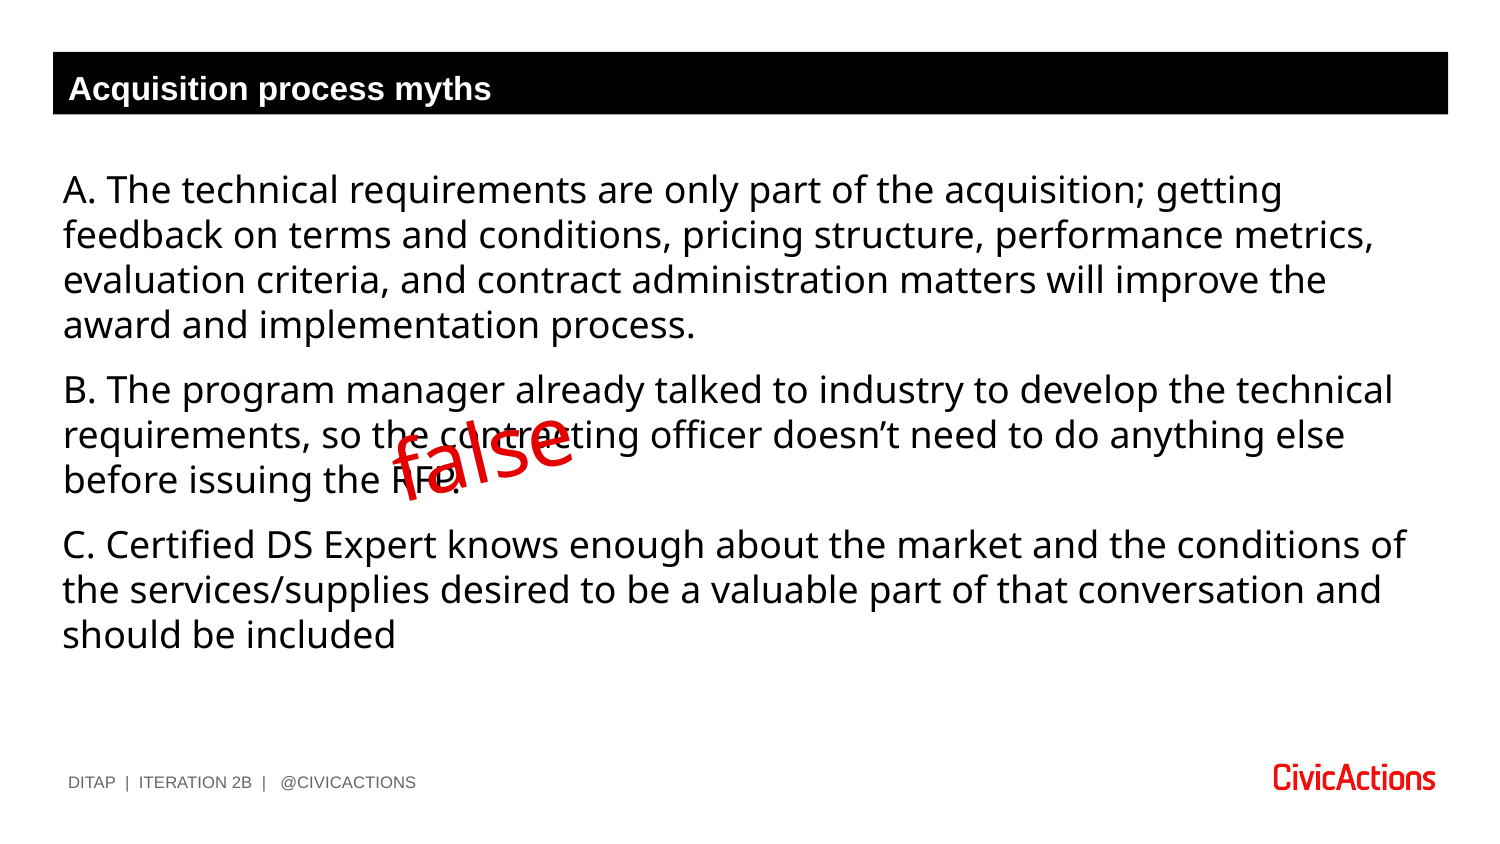

Acquisition process myths
A. The technical requirements are only part of the acquisition; getting feedback on terms and conditions, pricing structure, performance metrics, evaluation criteria, and contract administration matters will improve the award and implementation process.
# B. The program manager already talked to industry to develop the technical requirements, so the contracting officer doesn’t need to do anything else before issuing the RFP.
false
C. Certified DS Expert knows enough about the market and the conditions of the services/supplies desired to be a valuable part of that conversation and should be included